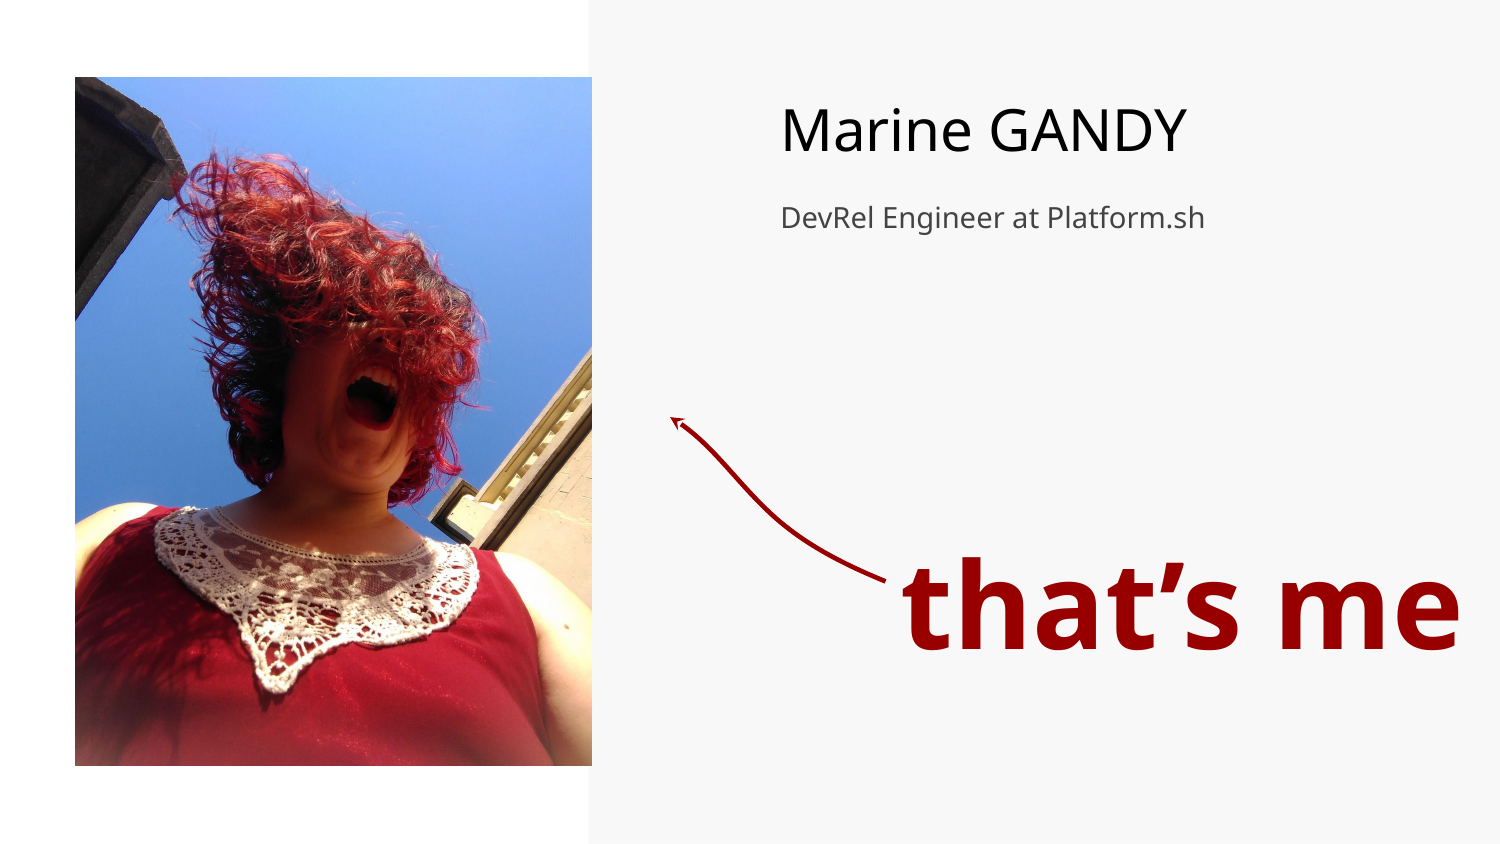

# Marine GANDY
DevRel Engineer at Platform.sh
that’s me